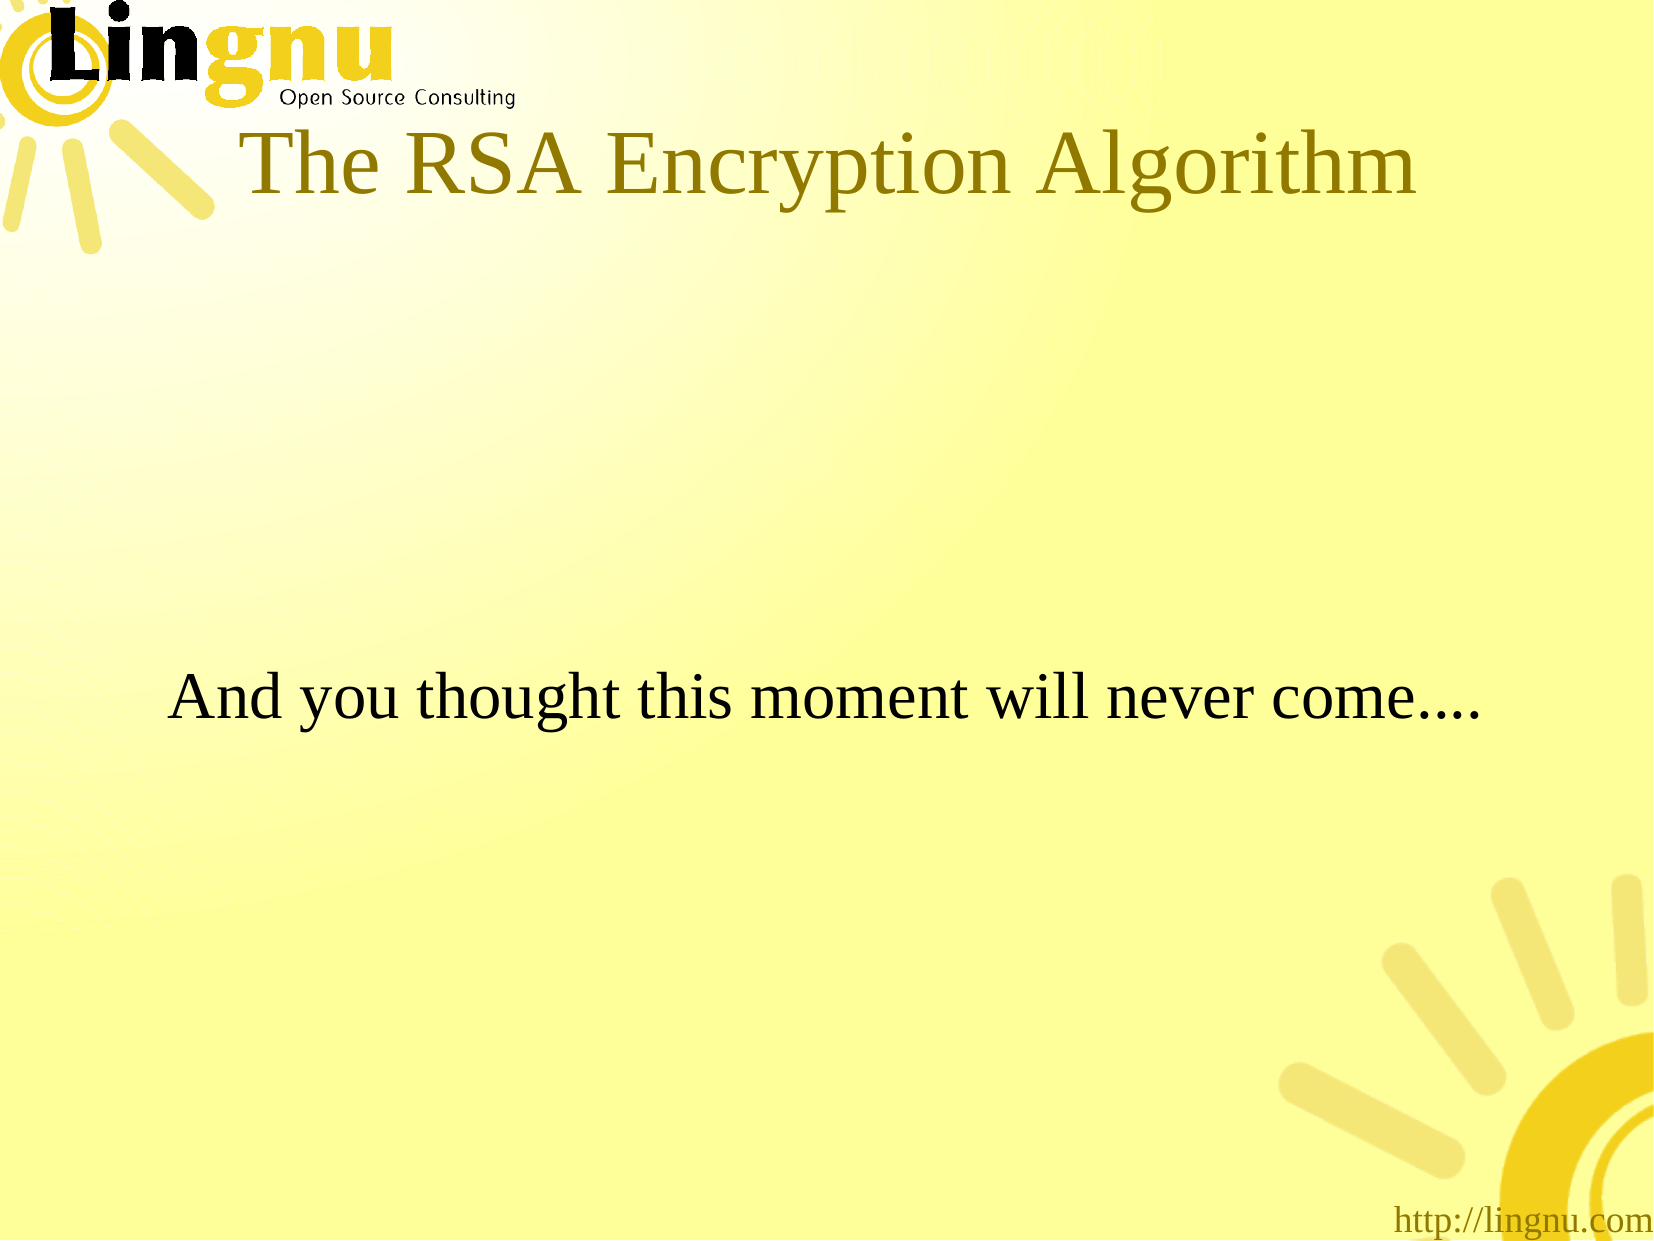

# The RSA Encryption Algorithm
And you thought this moment will never come....